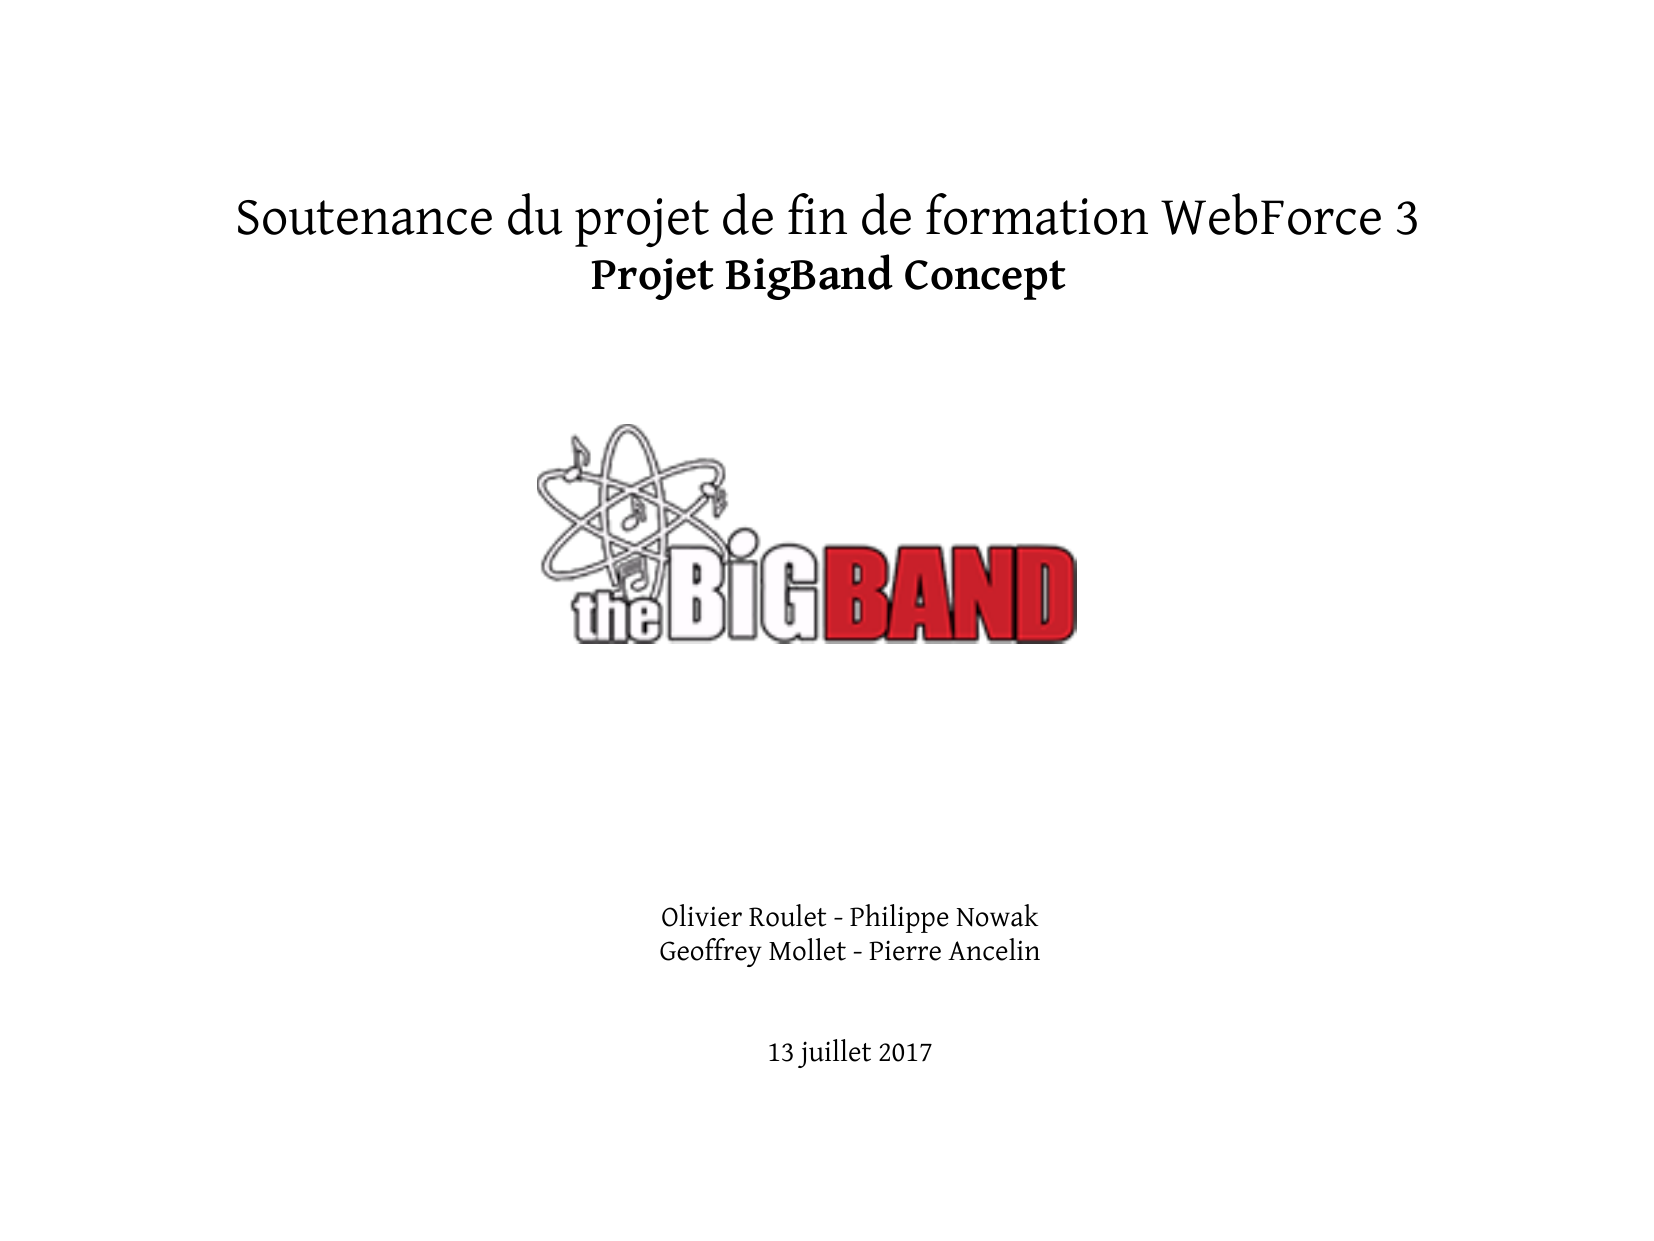

Soutenance du projet de fin de formation WebForce 3
Projet BigBand Concept
# Olivier Roulet - Philippe Nowak
Geoffrey Mollet - Pierre Ancelin
13 juillet 2017